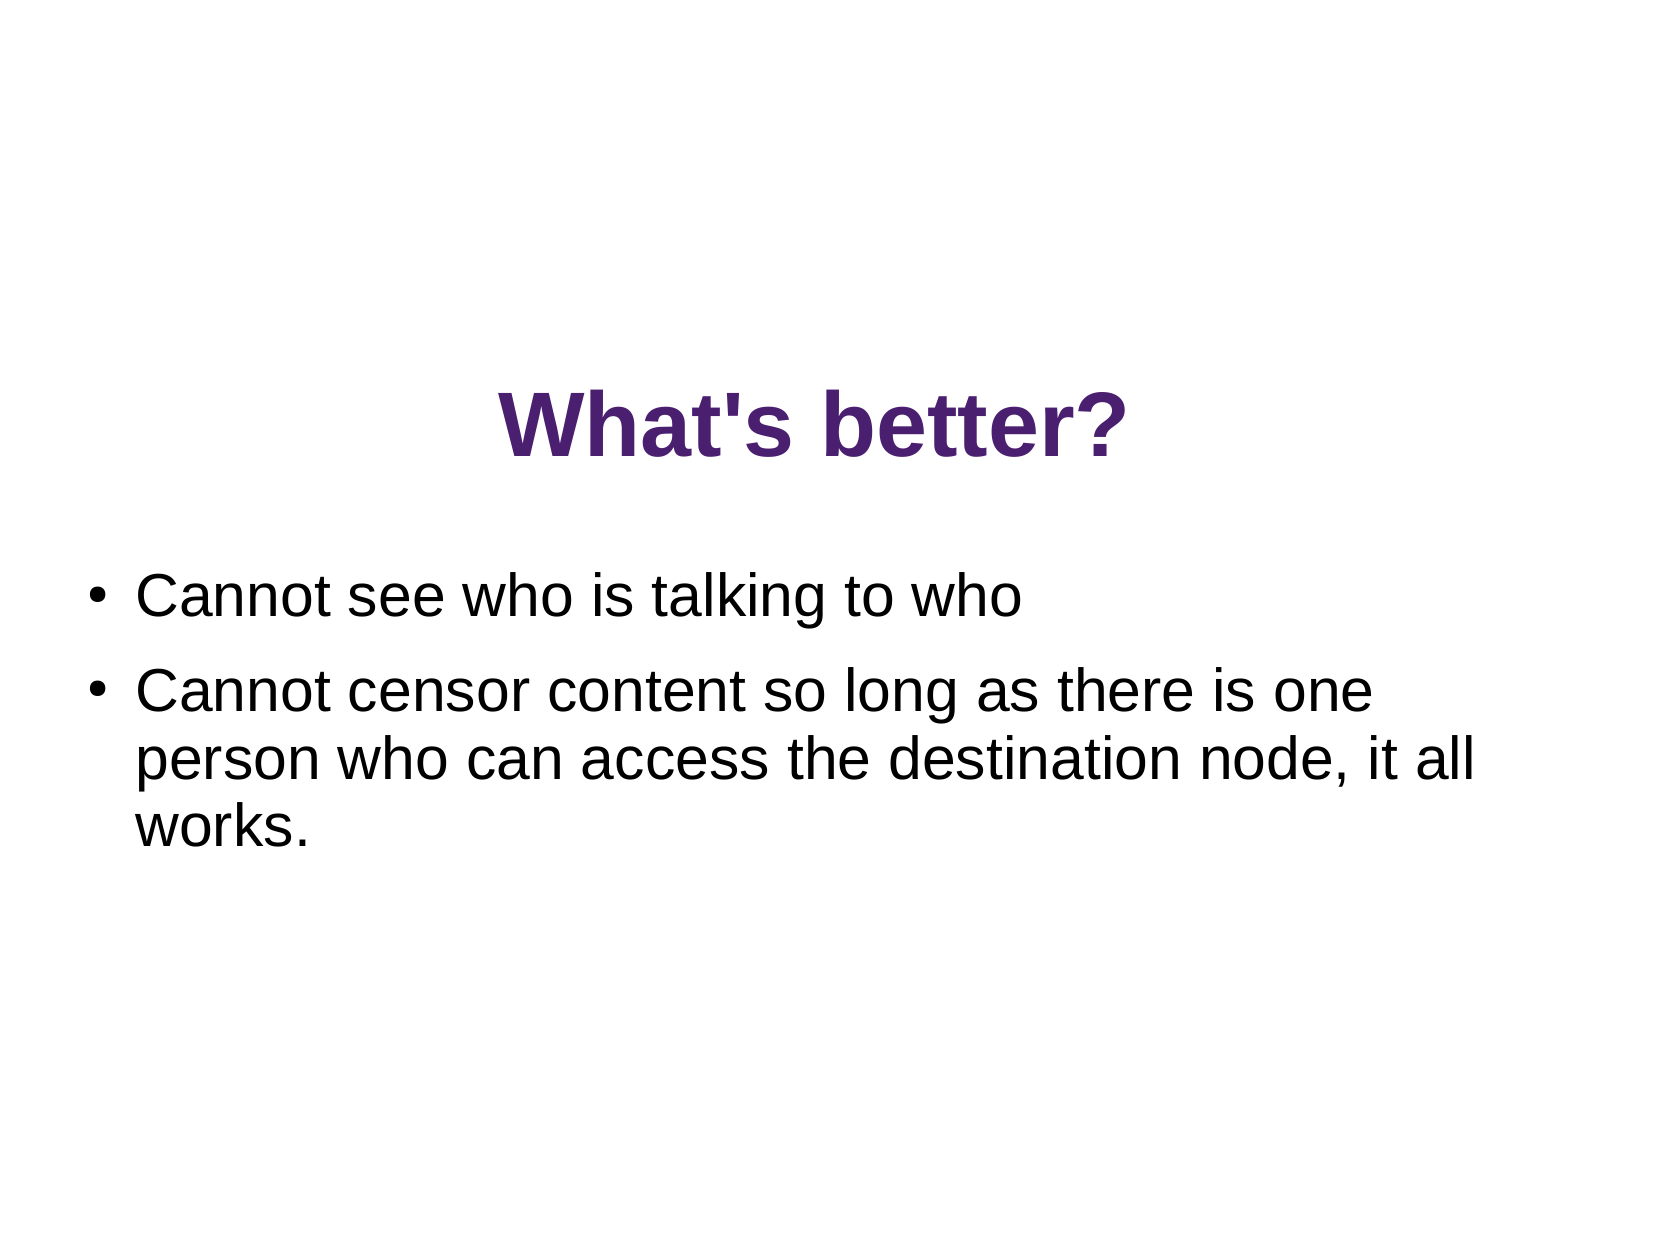

# What's better?
Cannot see who is talking to who
Cannot censor content so long as there is one person who can access the destination node, it all works.